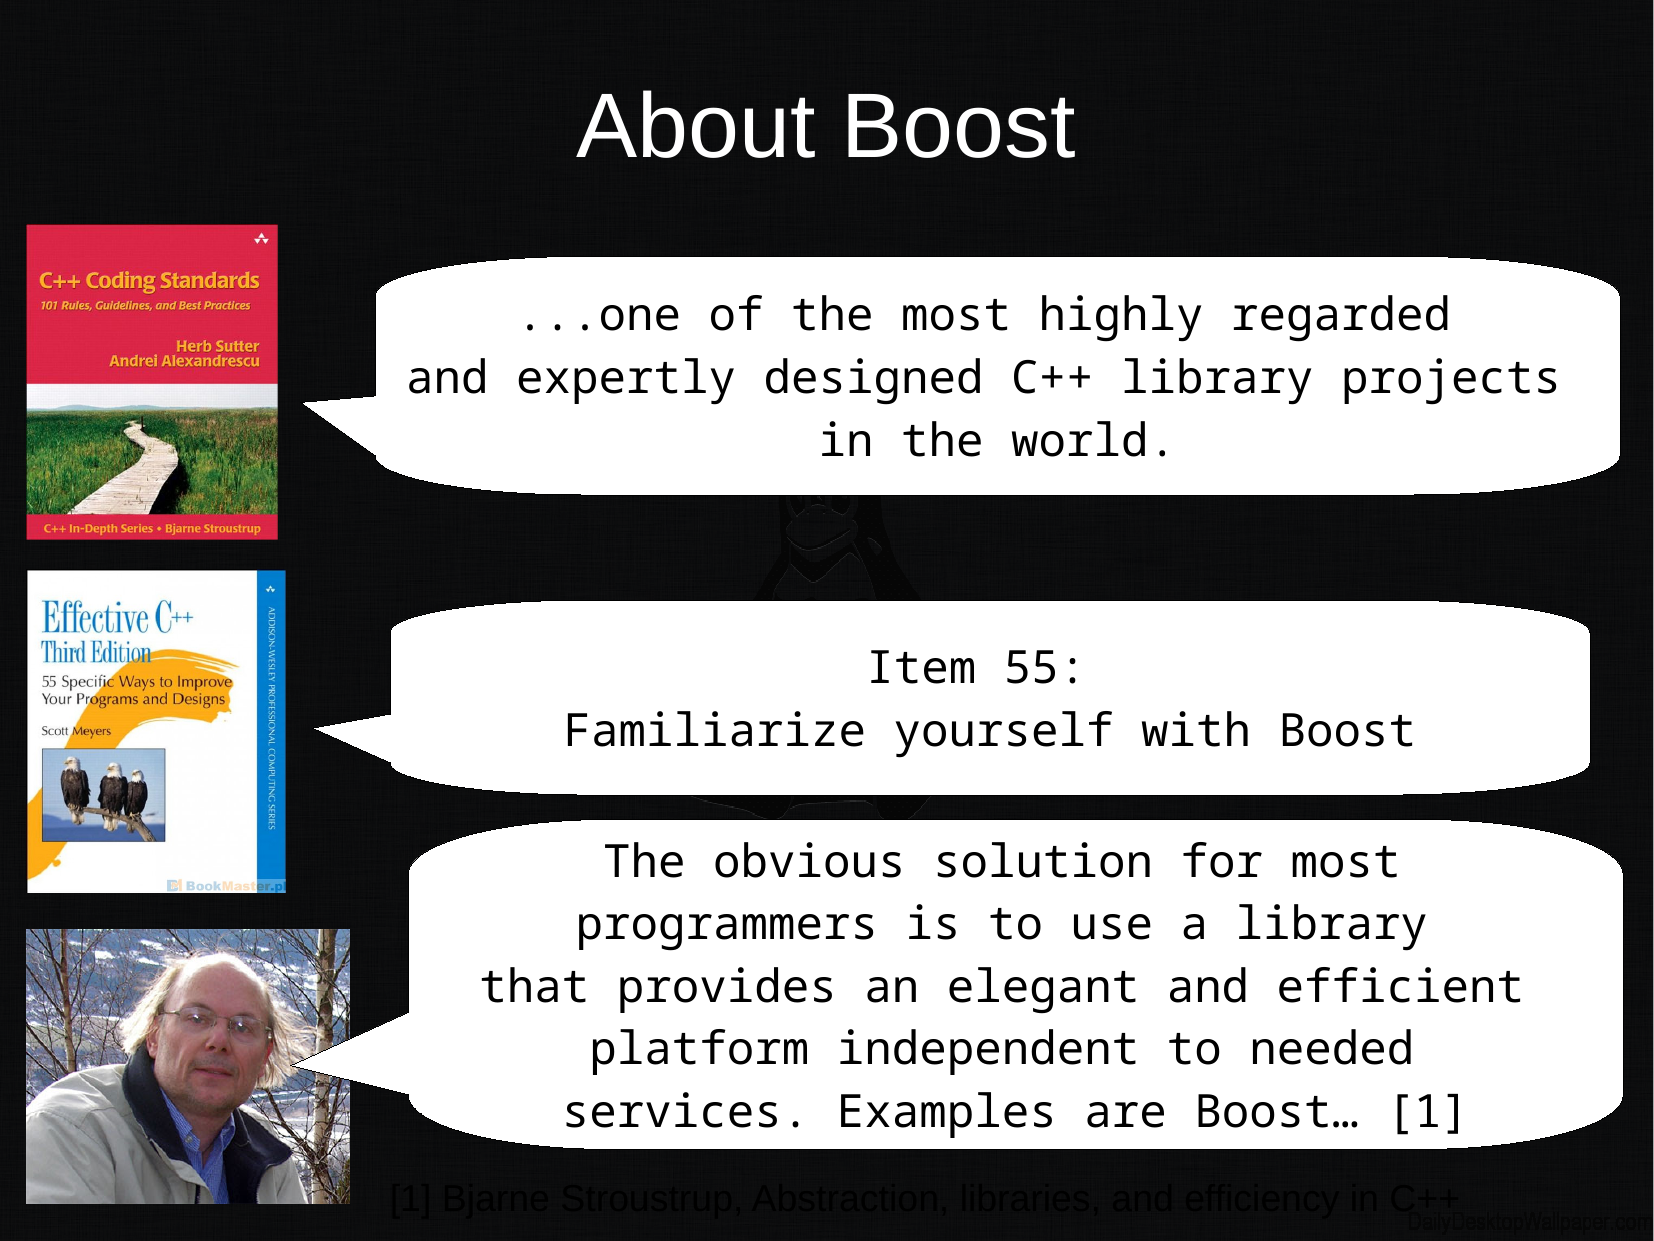

# About Boost
...one of the most highly regarded
and expertly designed C++ library projects
in the world.
Item 55:
Familiarize yourself with Boost
The obvious solution for most
programmers is to use a library
that provides an elegant and efficient
platform independent to needed
services. Examples are Boost… [1]
[1] Bjarne Stroustrup, Abstraction, libraries, and efficiency in C++